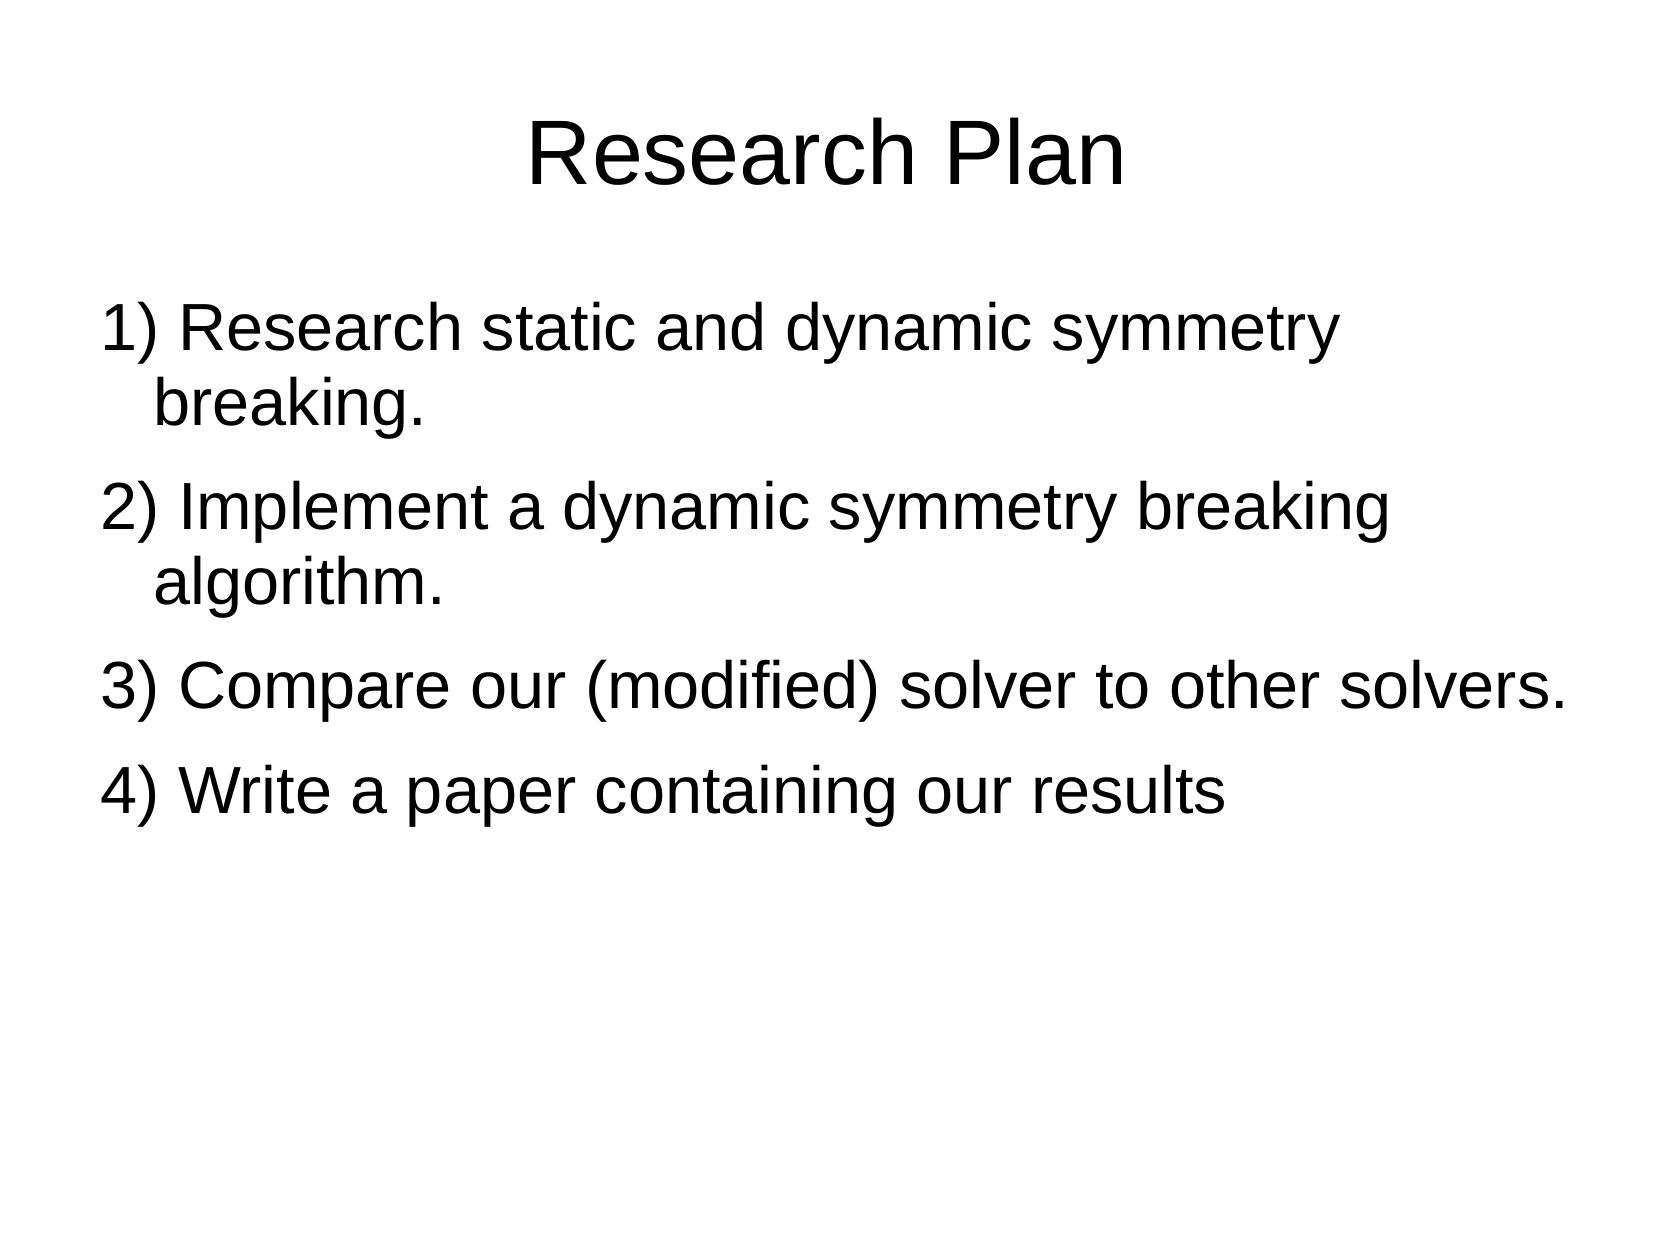

# Research Plan
 Research static and dynamic symmetry breaking.
 Implement a dynamic symmetry breaking algorithm.
 Compare our (modified) solver to other solvers.
 Write a paper containing our results